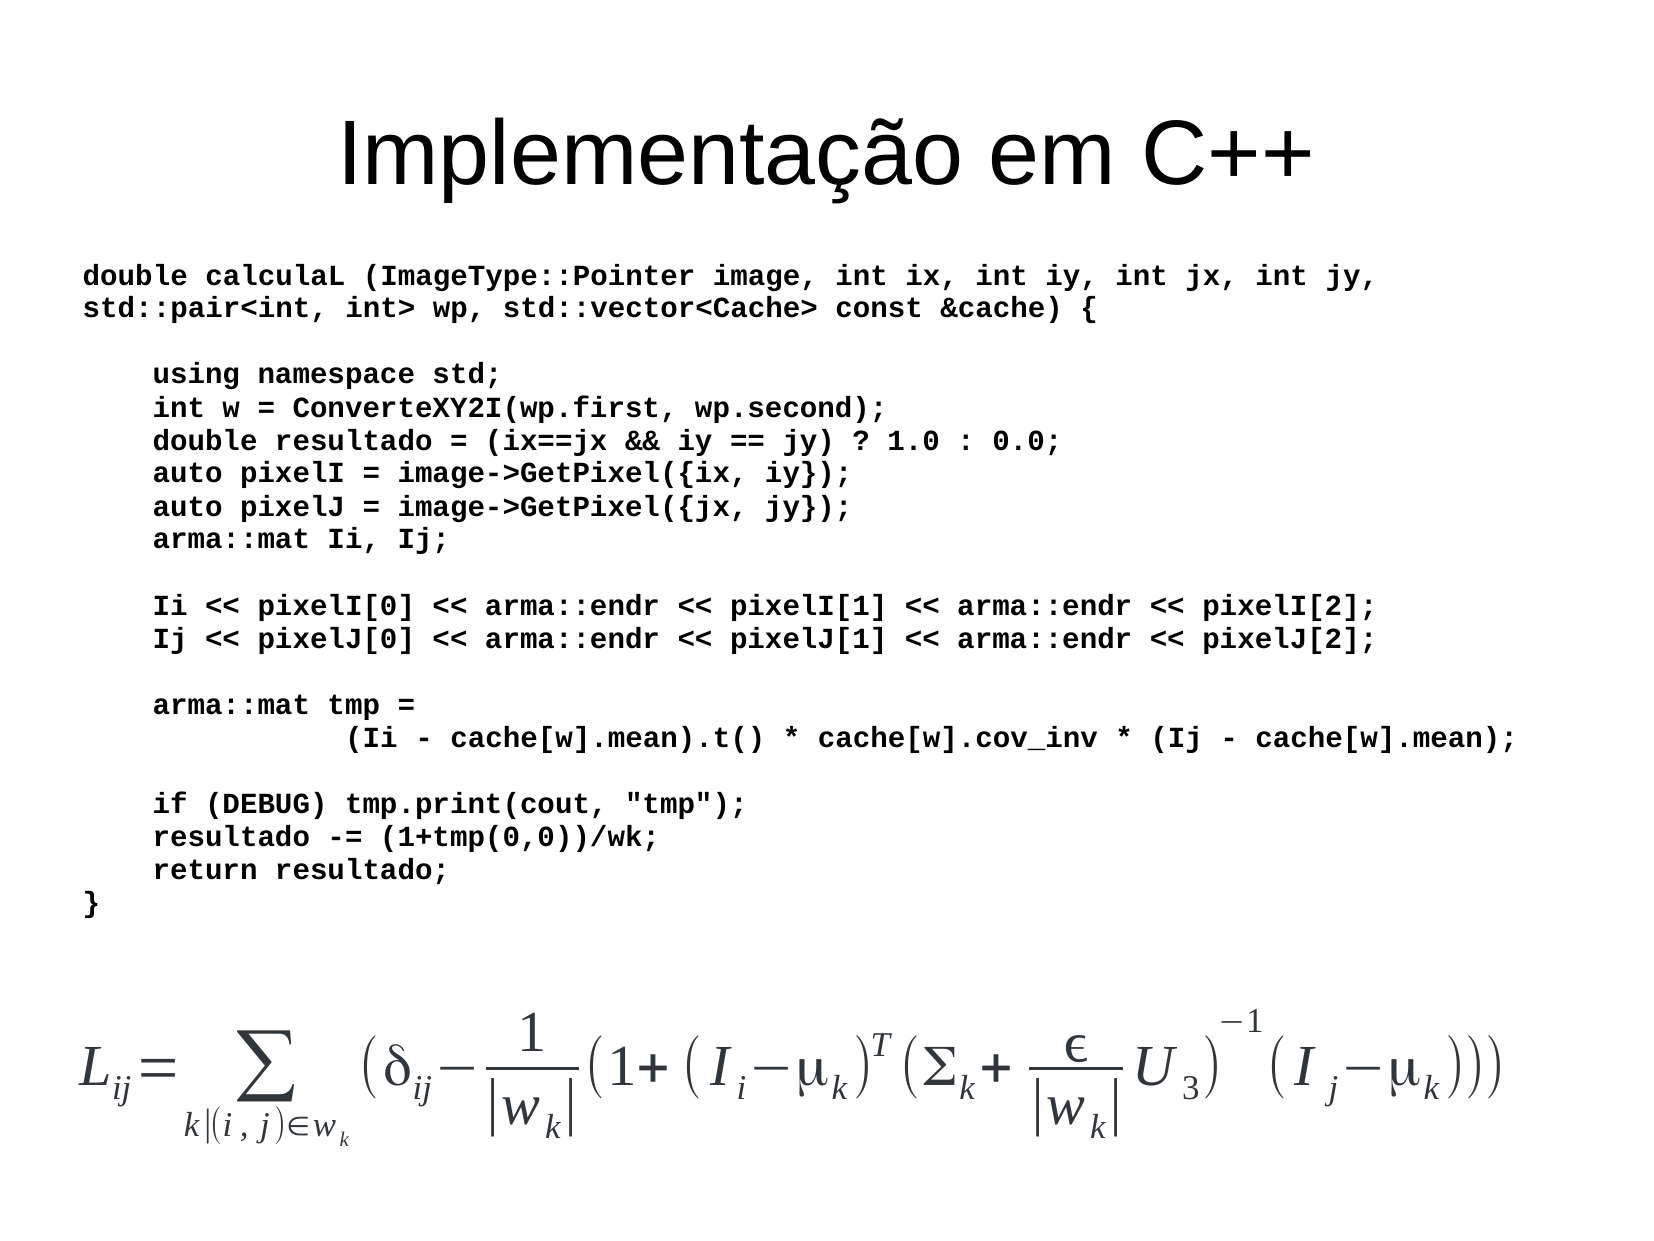

# Implementação em C++
double calculaL (ImageType::Pointer image, int ix, int iy, int jx, int jy, std::pair<int, int> wp, std::vector<Cache> const &cache) {
 using namespace std;
 int w = ConverteXY2I(wp.first, wp.second);
 double resultado = (ix==jx && iy == jy) ? 1.0 : 0.0;
 auto pixelI = image->GetPixel({ix, iy});
 auto pixelJ = image->GetPixel({jx, jy});
 arma::mat Ii, Ij;
 Ii << pixelI[0] << arma::endr << pixelI[1] << arma::endr << pixelI[2];
 Ij << pixelJ[0] << arma::endr << pixelJ[1] << arma::endr << pixelJ[2];
 arma::mat tmp =
 (Ii - cache[w].mean).t() * cache[w].cov_inv * (Ij - cache[w].mean);
 if (DEBUG) tmp.print(cout, "tmp");
 resultado -= (1+tmp(0,0))/wk;
 return resultado;
}